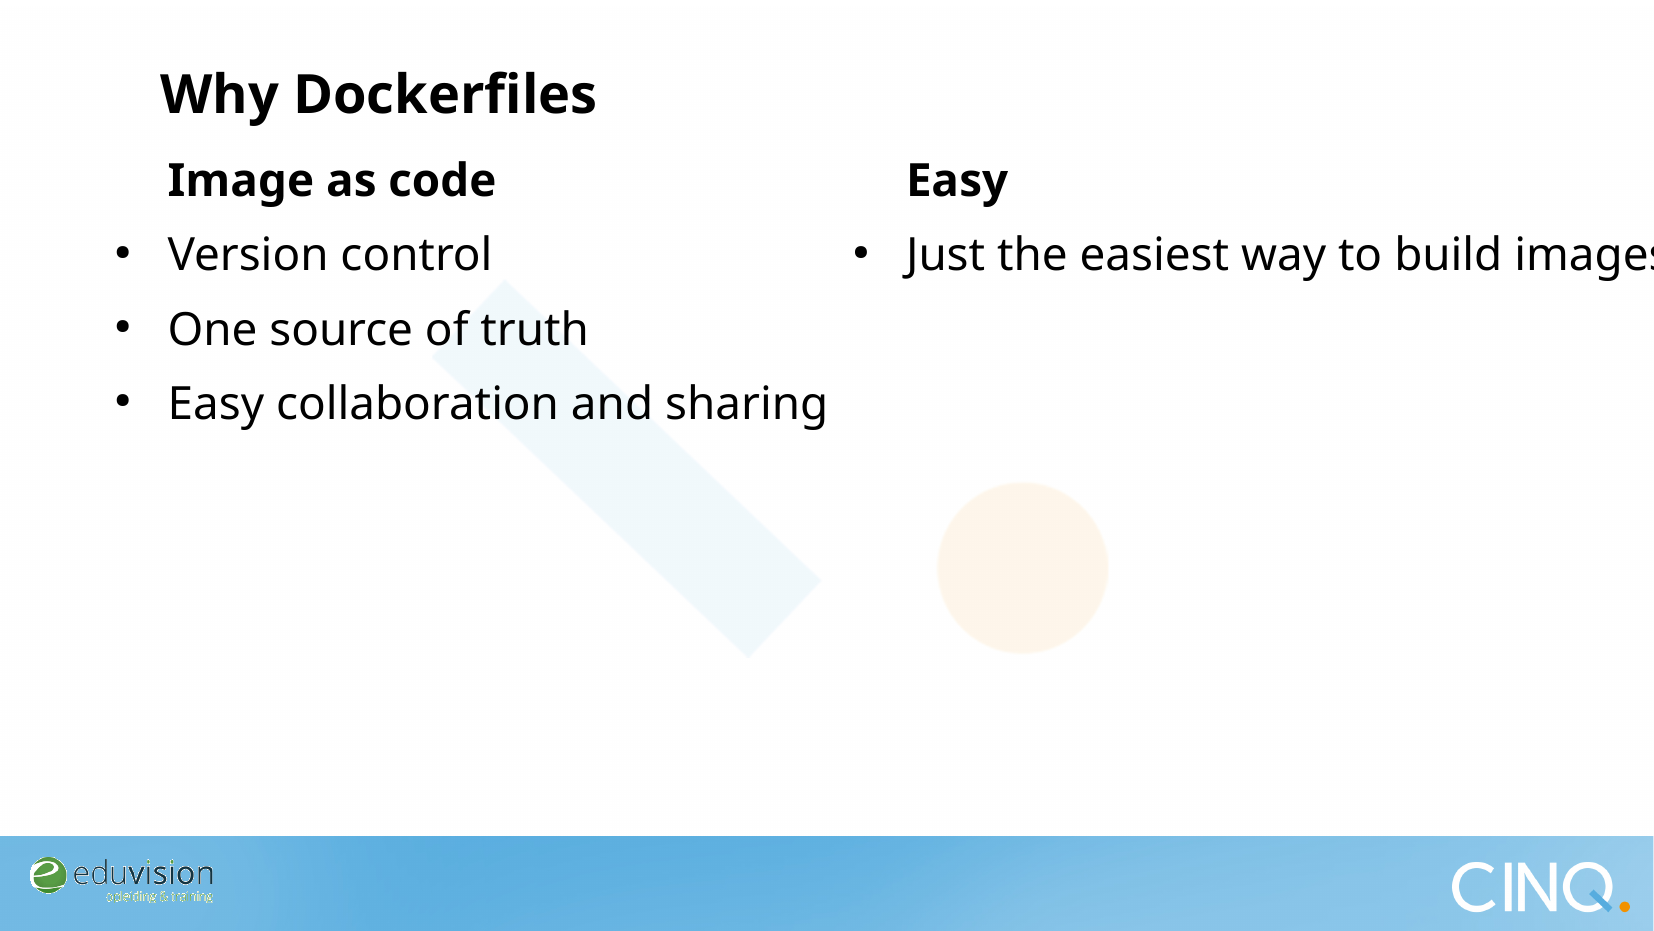

# Why Dockerfiles
Image as code
Version control
One source of truth
Easy collaboration and sharing
Easy
Just the easiest way to build images